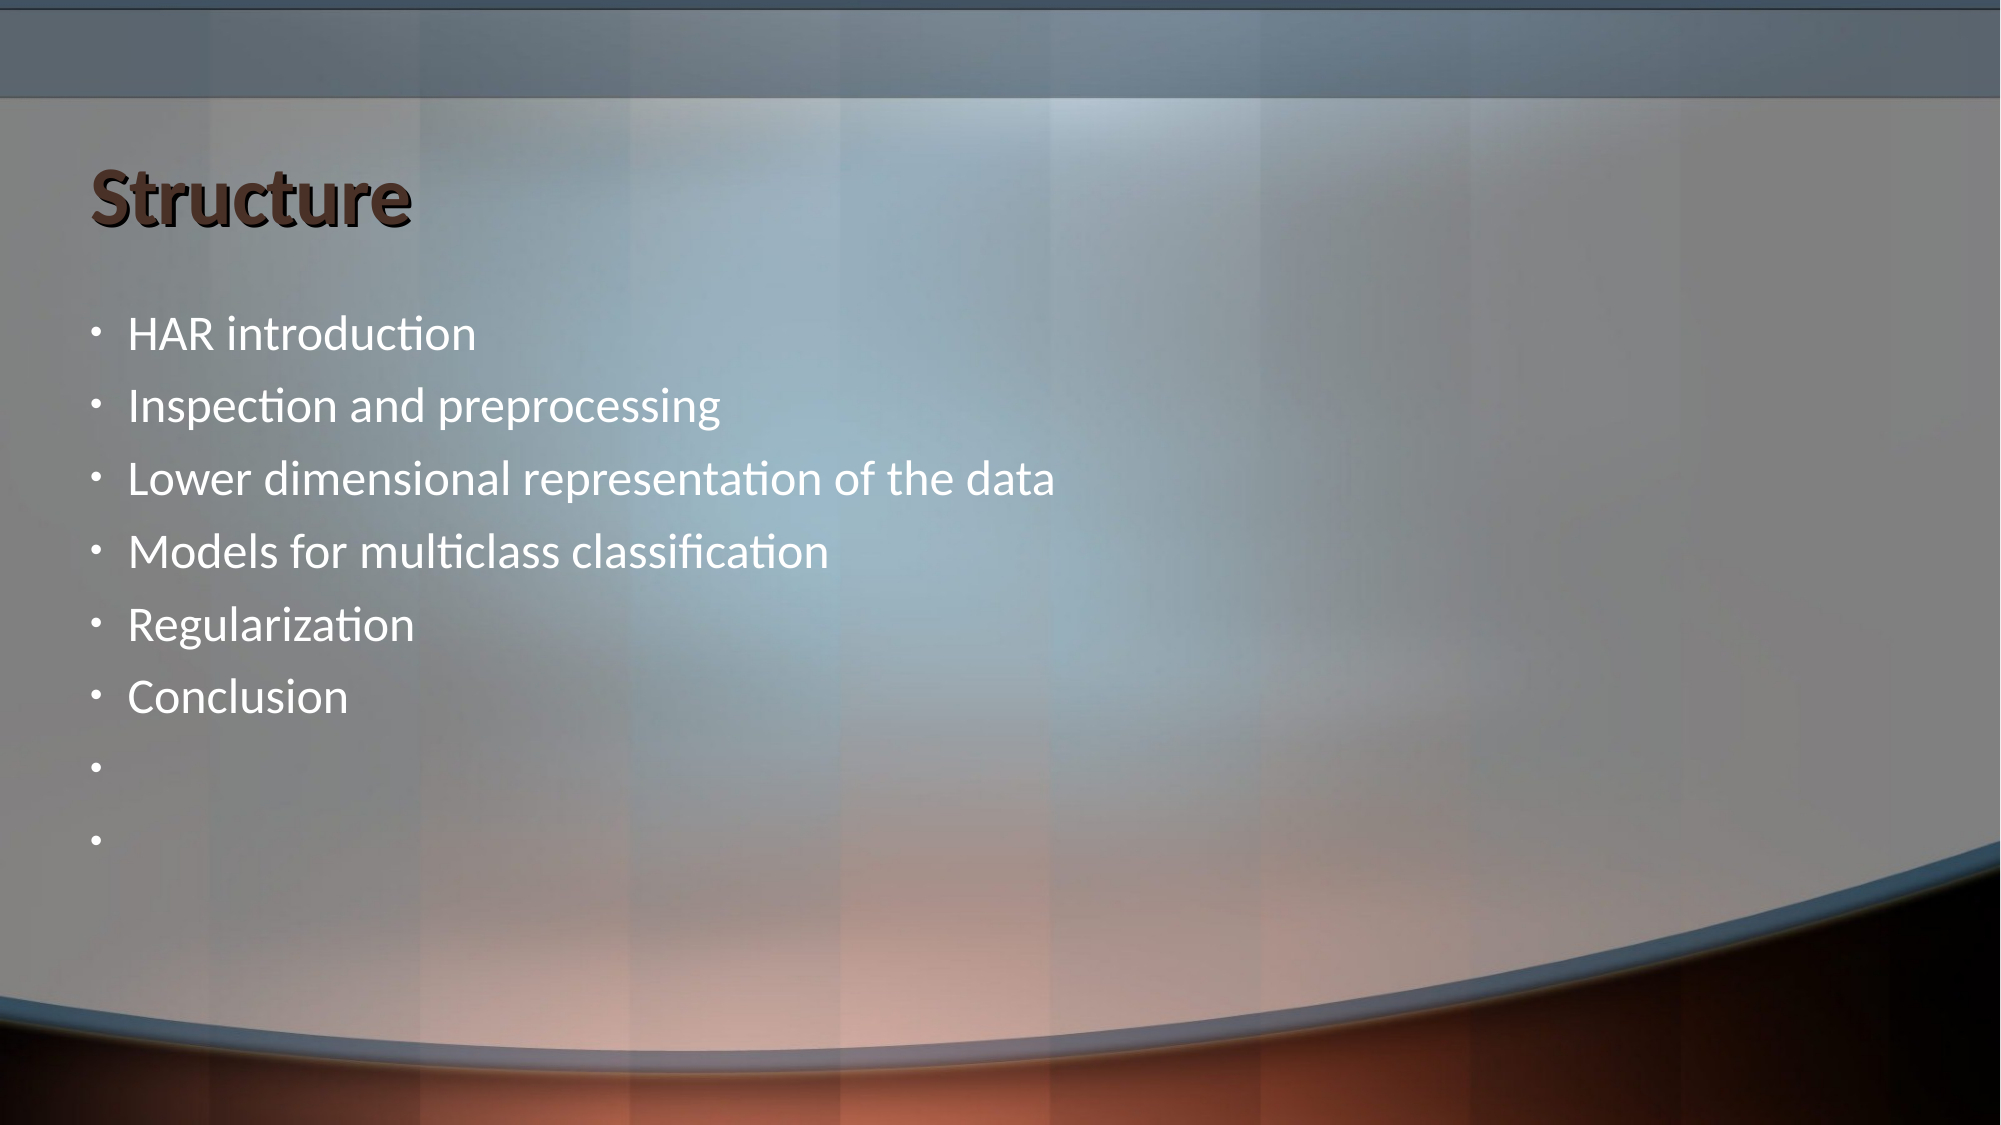

# Structure
HAR introduction
Inspection and preprocessing
Lower dimensional representation of the data
Models for multiclass classification
Regularization
Conclusion